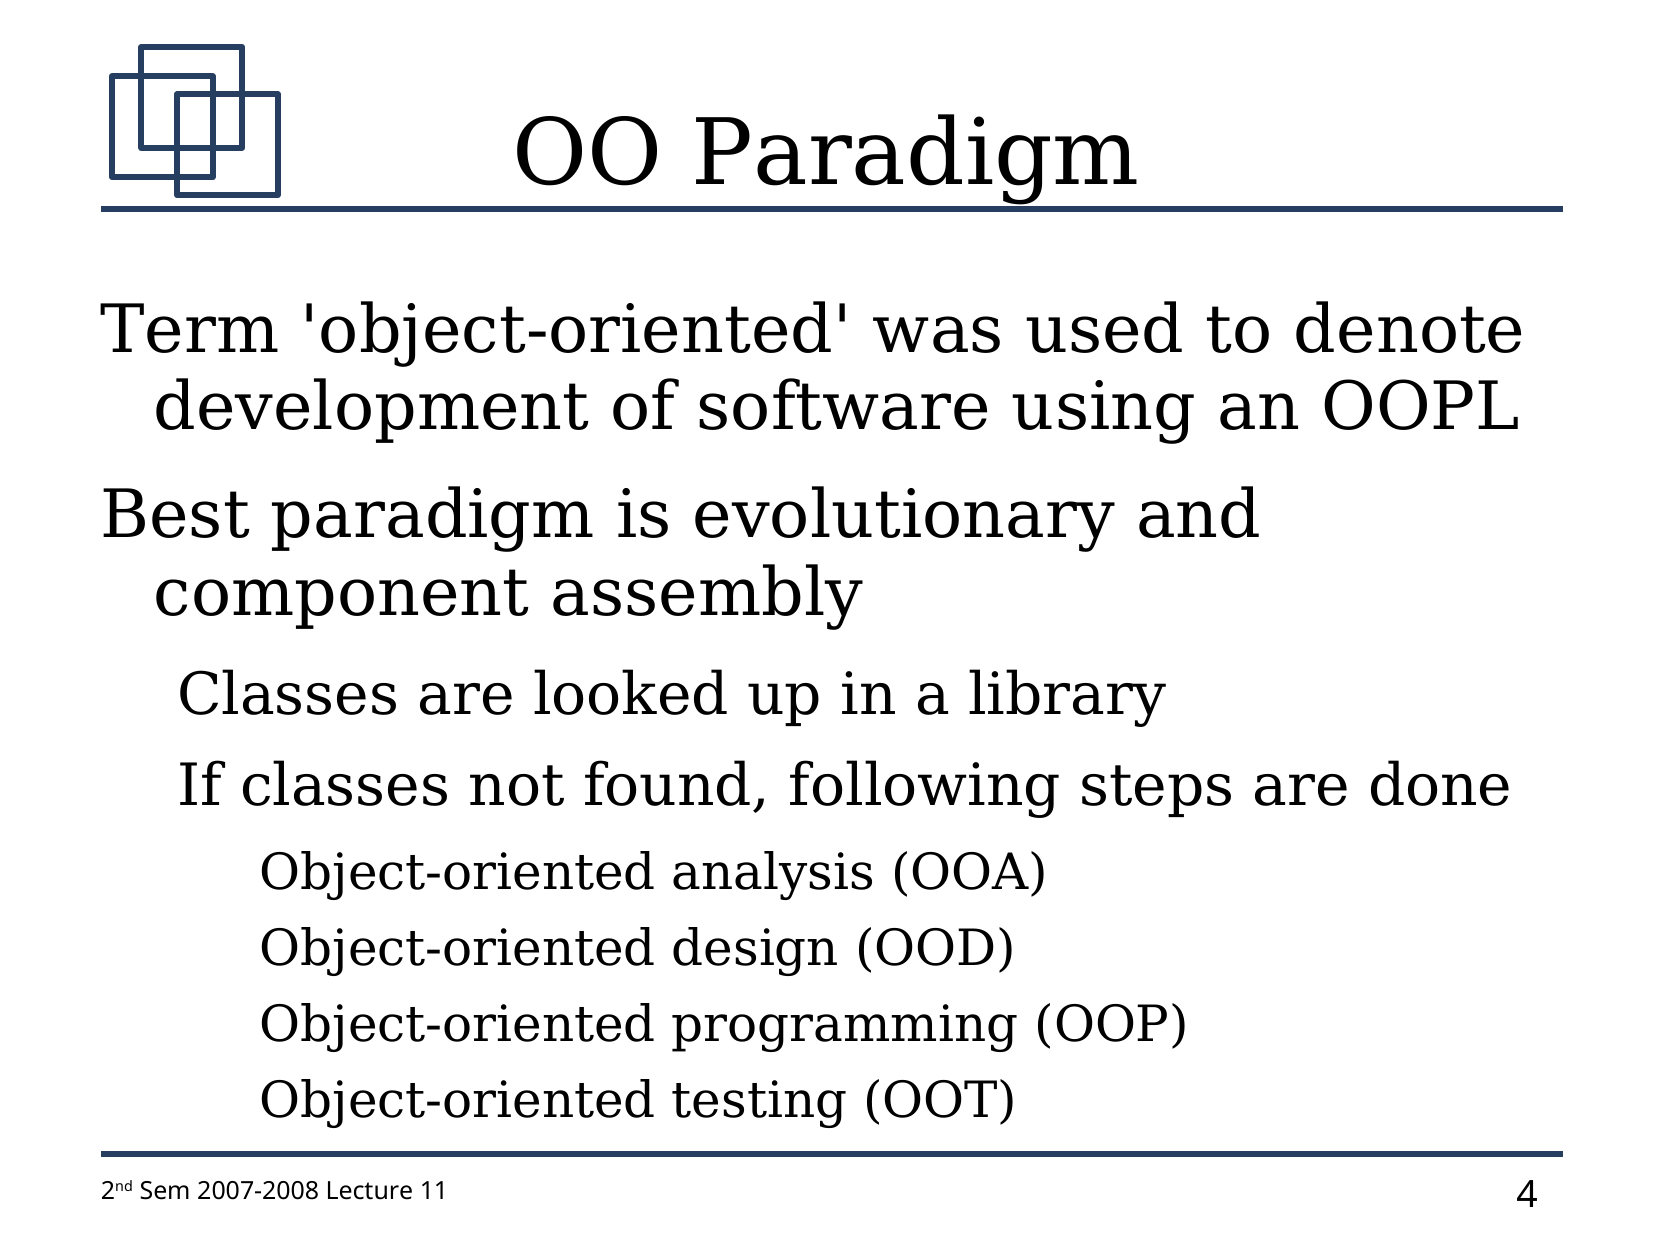

# OO Paradigm
Term 'object-oriented' was used to denote development of software using an OOPL
Best paradigm is evolutionary and component assembly
Classes are looked up in a library
If classes not found, following steps are done
Object-oriented analysis (OOA)
Object-oriented design (OOD)
Object-oriented programming (OOP)
Object-oriented testing (OOT)